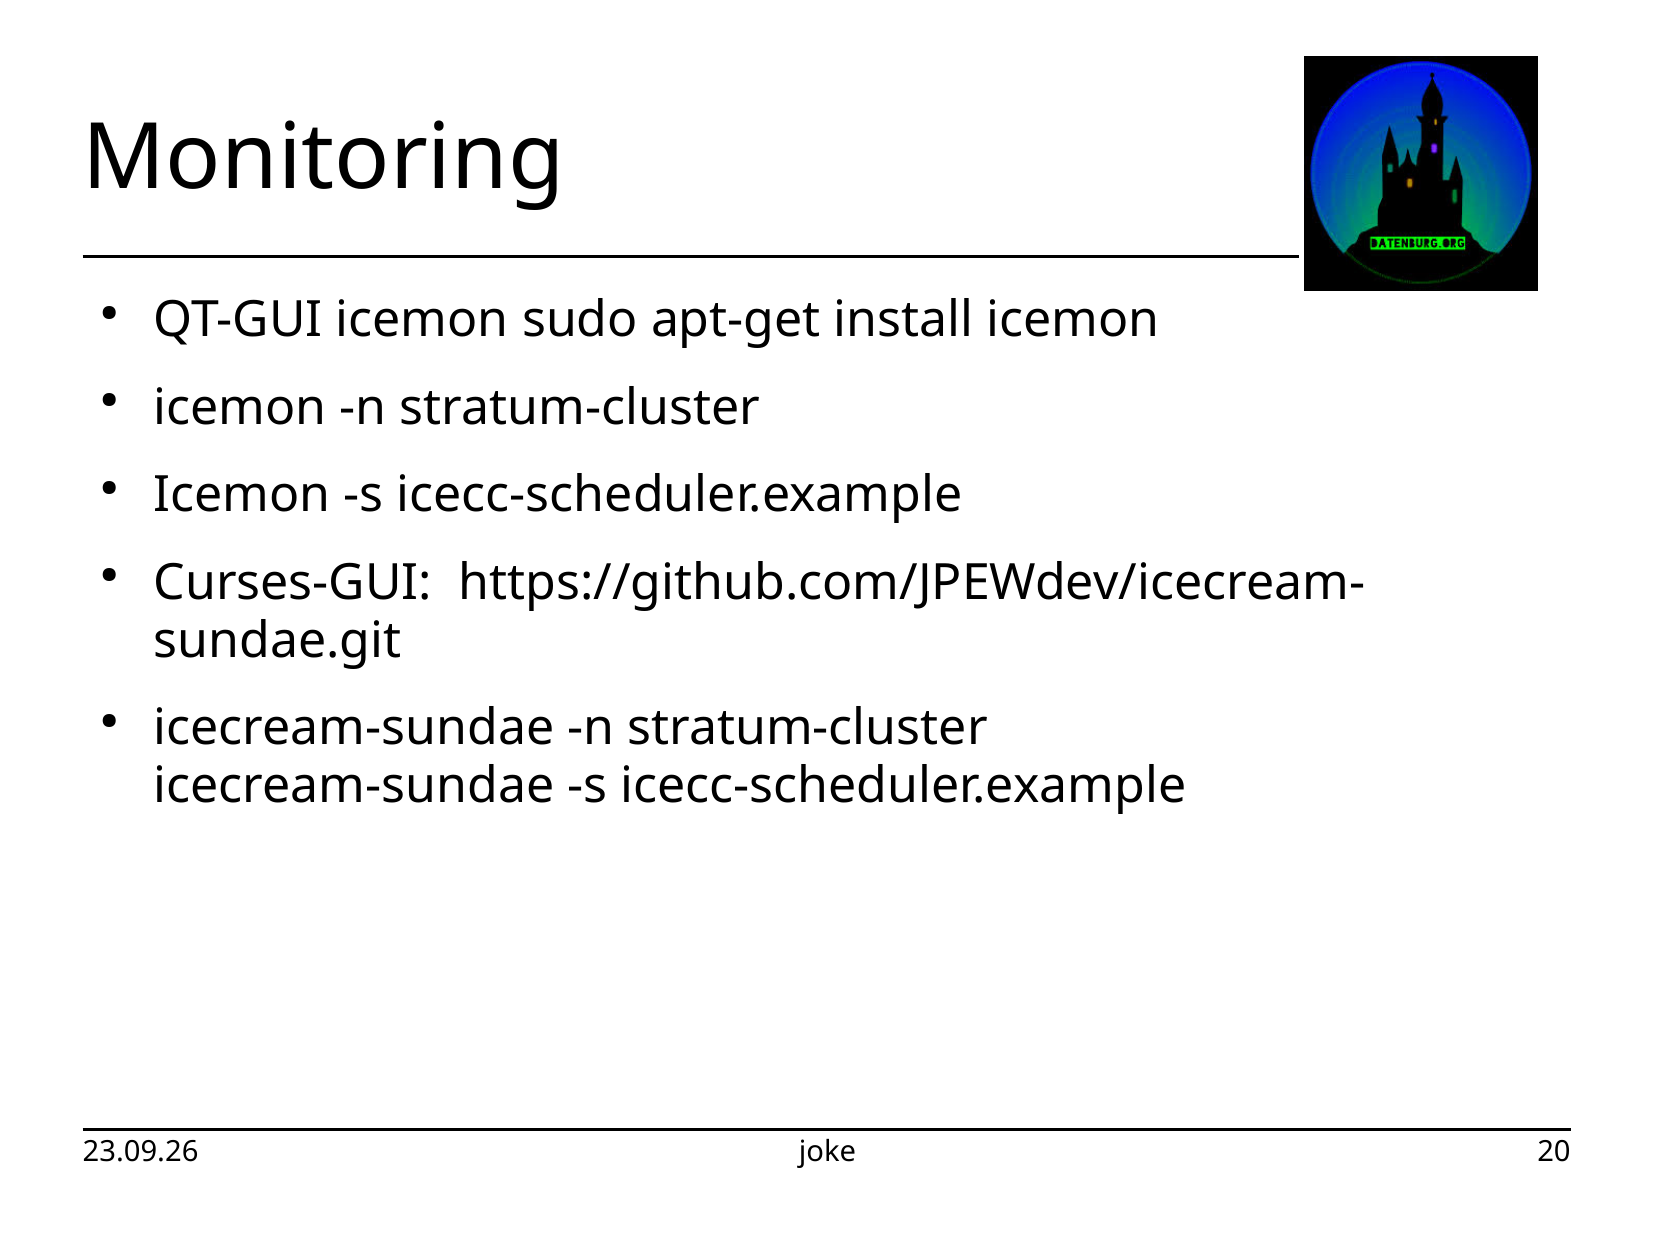

# Monitoring
QT-GUI icemon sudo apt-get install icemon
icemon -n stratum-cluster
Icemon -s icecc-scheduler.example
Curses-GUI: https://github.com/JPEWdev/icecream-sundae.git
icecream-sundae -n stratum-cluster
icecream-sundae -s icecc-scheduler.example
Chrissi^
20